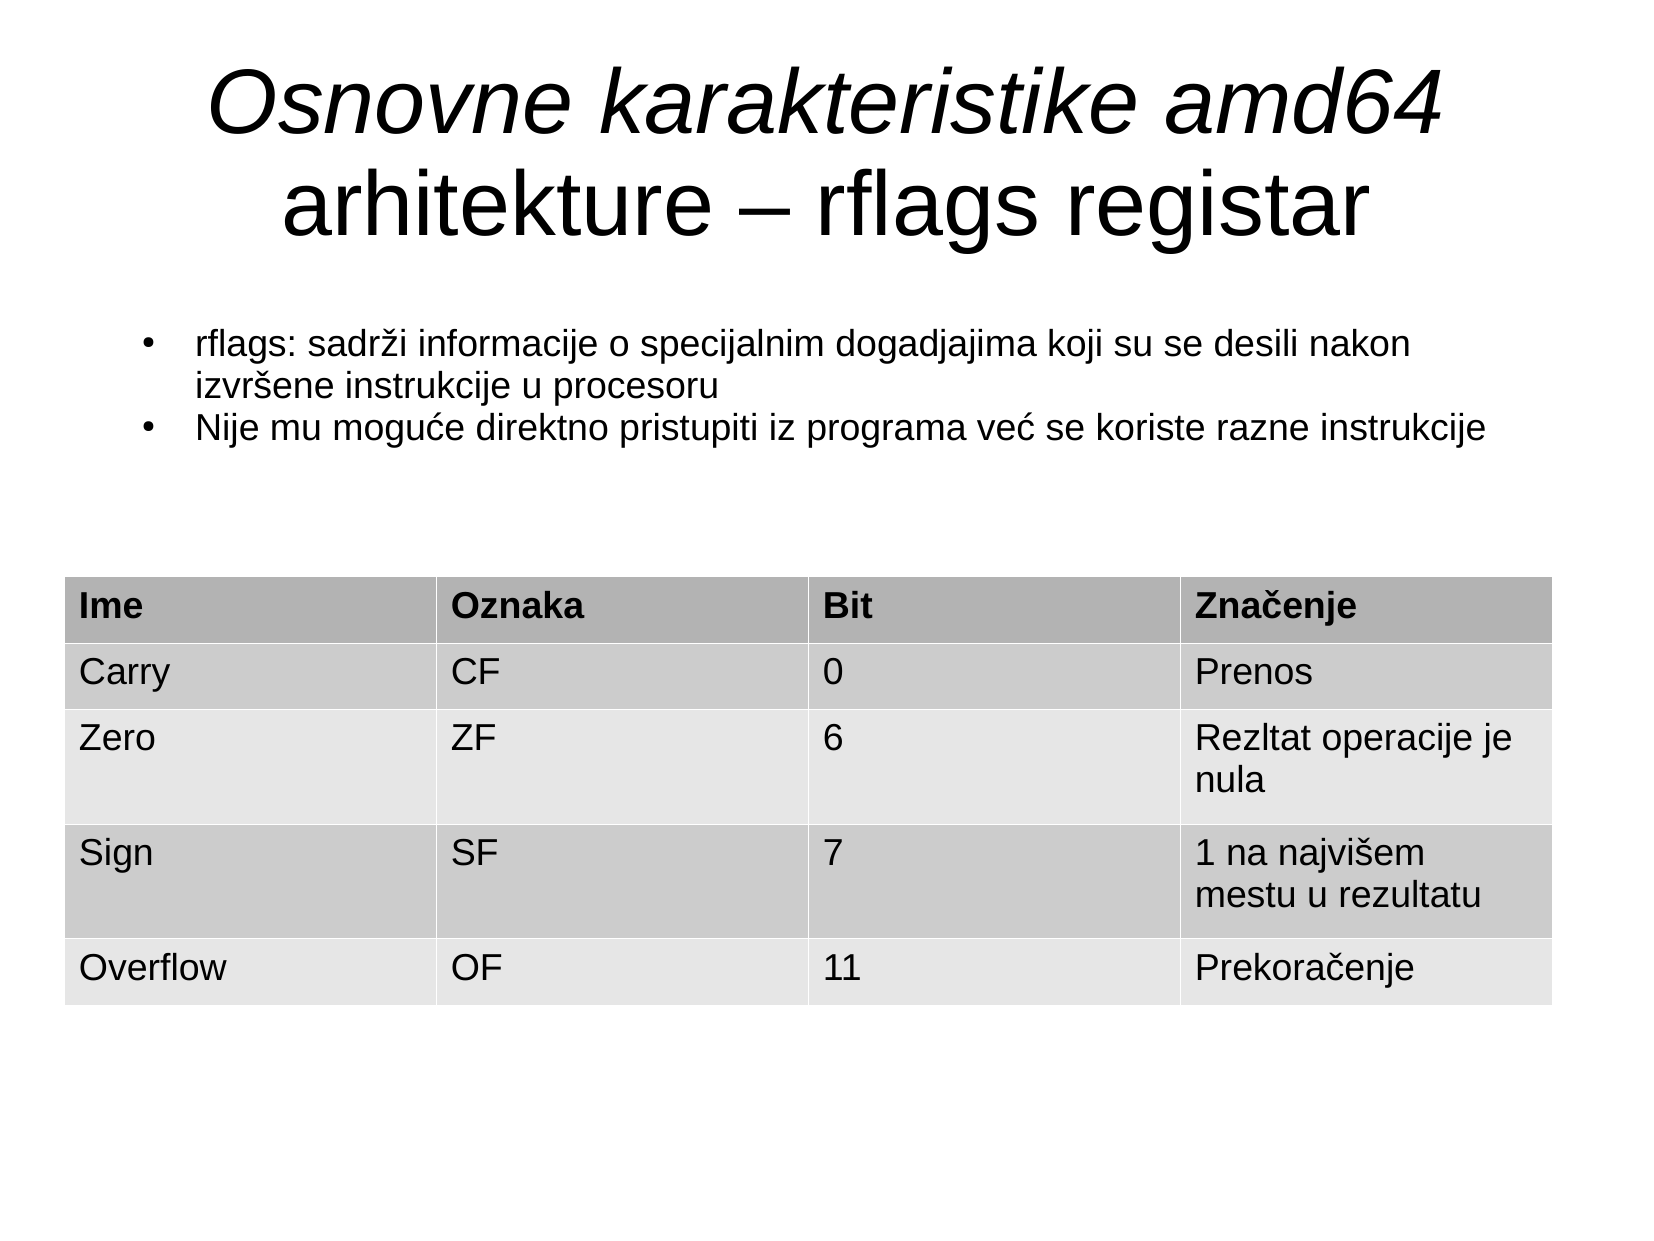

# Osnovne karakteristike amd64 arhitekture – rflags registar
rflags: sadrži informacije o specijalnim dogadjajima koji su se desili nakon izvršene instrukcije u procesoru
Nije mu moguće direktno pristupiti iz programa već se koriste razne instrukcije
| Ime | Oznaka | Bit | Značenje |
| --- | --- | --- | --- |
| Carry | CF | 0 | Prenos |
| Zero | ZF | 6 | Rezltat operacije je nula |
| Sign | SF | 7 | 1 na najvišem mestu u rezultatu |
| Overflow | OF | 11 | Prekoračenje |